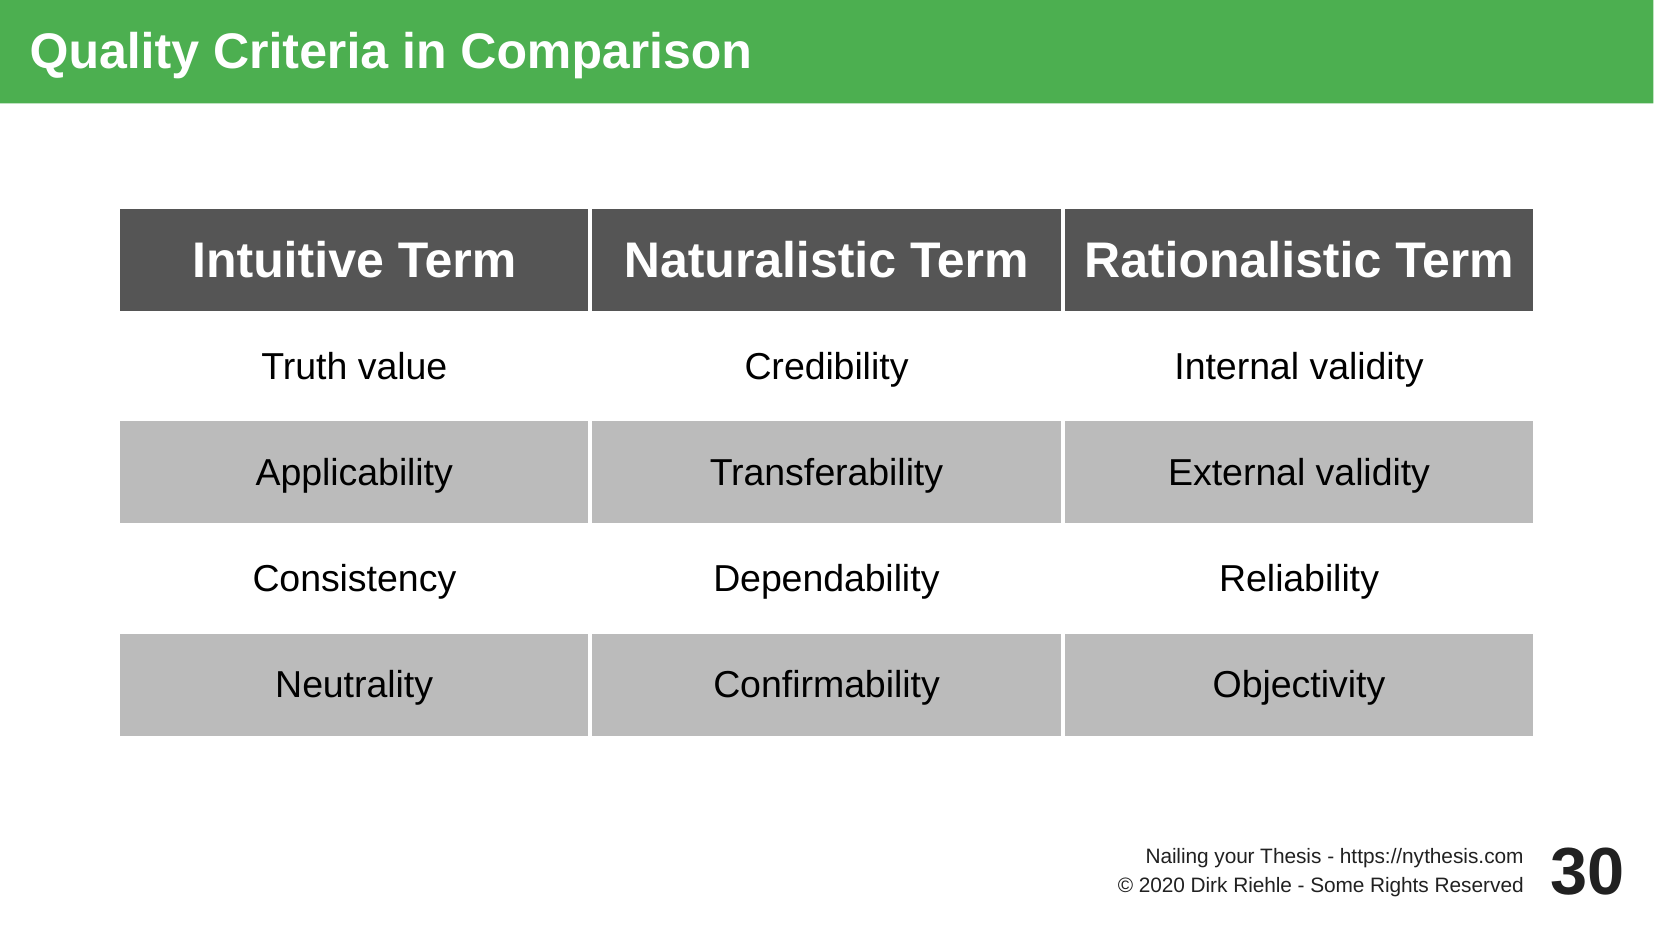

# Quality Criteria in Comparison
| Intuitive Term | Naturalistic Term | Rationalistic Term |
| --- | --- | --- |
| Truth value | Credibility | Internal validity |
| Applicability | Transferability | External validity |
| Consistency | Dependability | Reliability |
| Neutrality | Confirmability | Objectivity |
Nailing your Thesis - https://nythesis.com
30
© 2020 Dirk Riehle - Some Rights Reserved